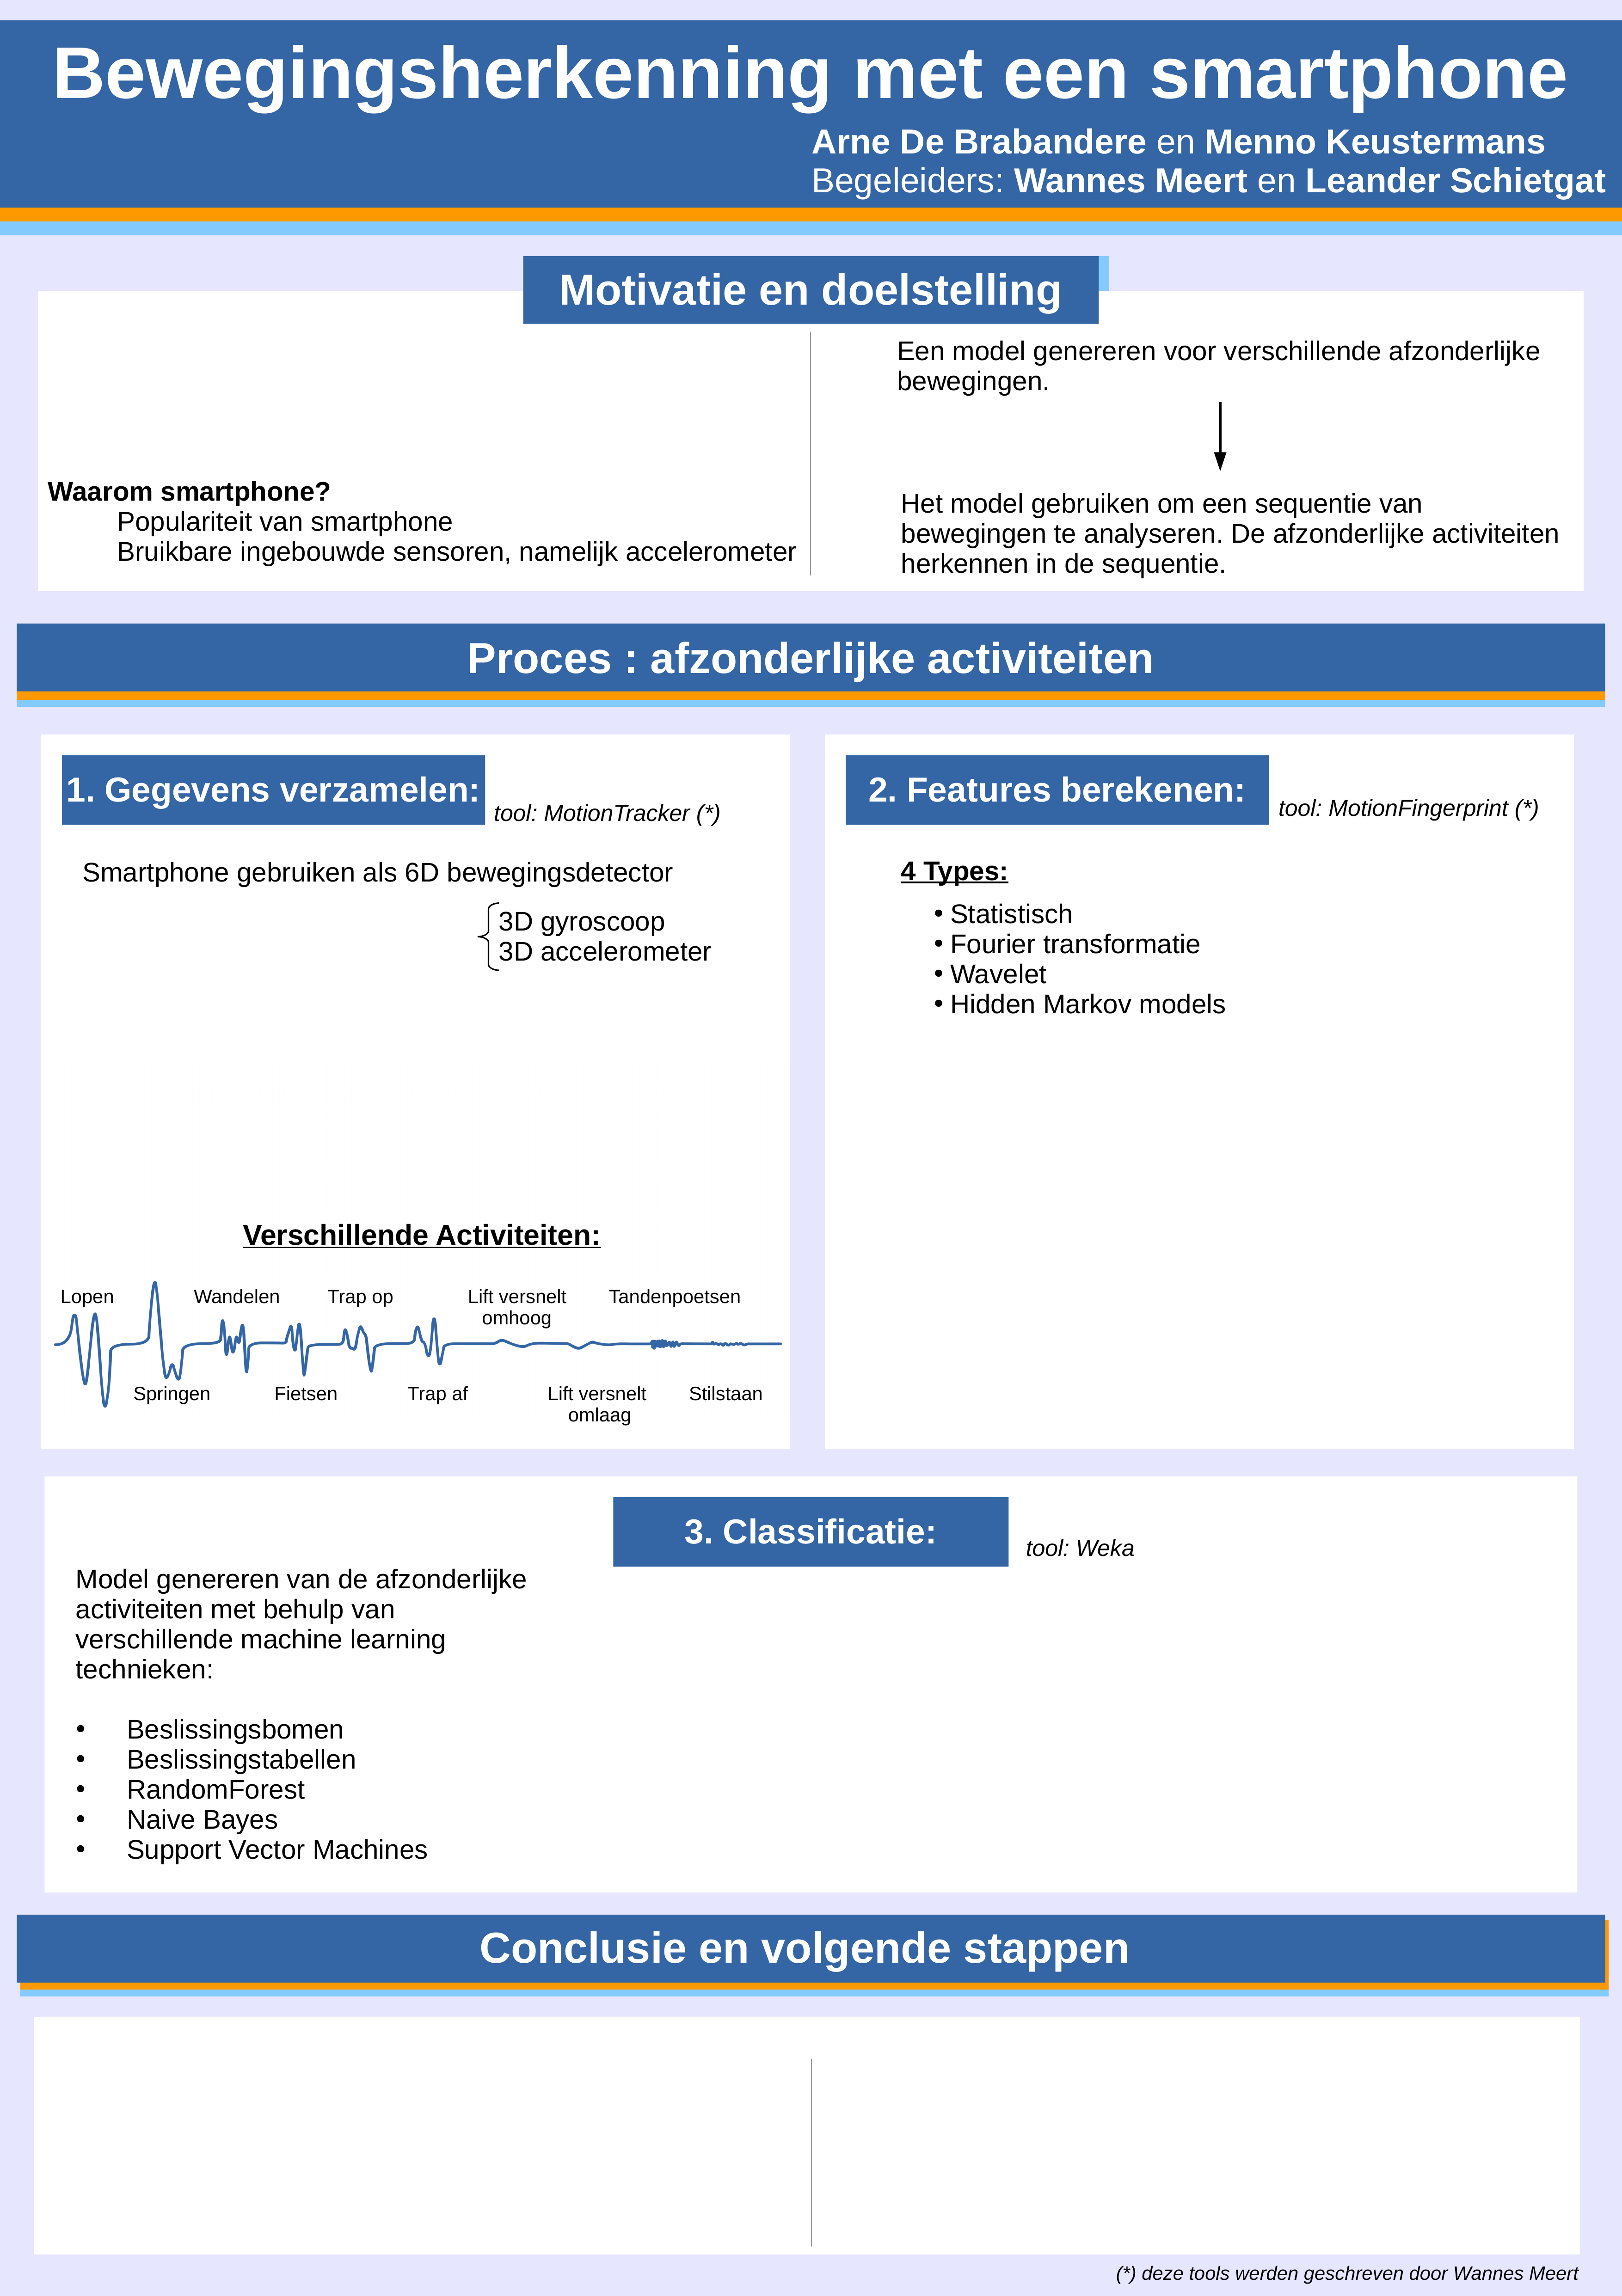

`
Bewegingsherkenning met een smartphone
Arne De Brabandere en Menno Keustermans
Begeleiders: Wannes Meert en Leander Schietgat
Motivatie en doelstelling
Een model genereren voor verschillende afzonderlijke bewegingen.
Waarom smartphone?
		Populariteit van smartphone
		Bruikbare ingebouwde sensoren, namelijk accelerometer
Het model gebruiken om een sequentie van bewegingen te analyseren. De afzonderlijke activiteiten herkennen in de sequentie.
Proces : afzonderlijke activiteiten
Smartphone gebruiken als 6D bewegingsdetector
1. Gegevens verzamelen:
1.Gegevens verzamelen:
2. Features berekenen:
tool: MotionFingerprint (*)
tool: MotionTracker (*)
4 Types:
Statistisch
Fourier transformatie
Wavelet
Hidden Markov models
Smartphone gebruiken als 6D bewegingsdetector
3D gyroscoop
3D accelerometer
Verschillende Activiteiten:
Springen
Lopen Wandelen Trap op Lift versnelt Tandenpoetsen
												 omhoog
 Springen Fietsen	 Trap af Lift versnelt Stilstaan
													omlaag
3. Classificatie:
tool: Weka
Model genereren van de afzonderlijke activiteiten met behulp van verschillende machine learning technieken:
	Beslissingsbomen
	Beslissingstabellen
	RandomForest
	Naive Bayes
	Support Vector Machines
Conclusie en volgende stappen
(*) deze tools werden geschreven door Wannes Meert